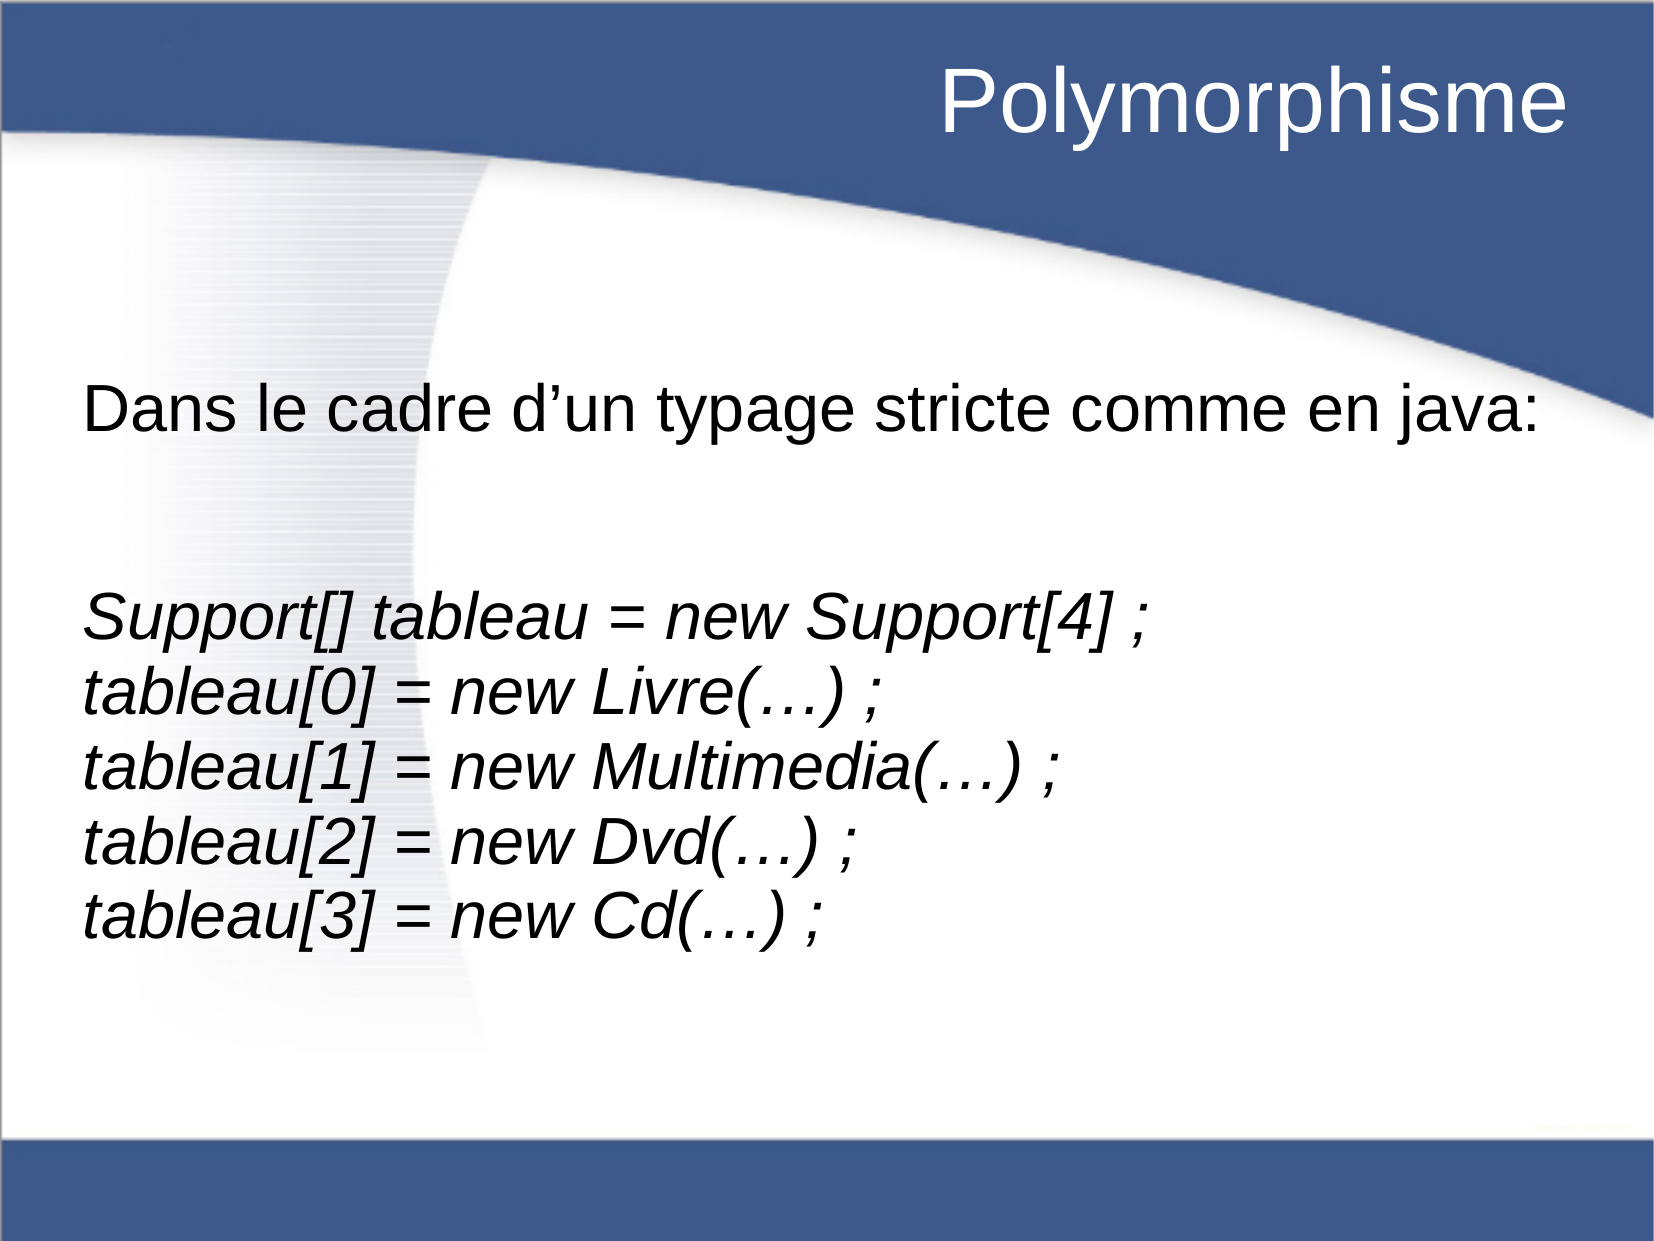

# Polymorphisme
Dans le cadre d’un typage stricte comme en java:
Support[] tableau = new Support[4] ;
tableau[0] = new Livre(…) ;
tableau[1] = new Multimedia(…) ;
tableau[2] = new Dvd(…) ;
tableau[3] = new Cd(…) ;